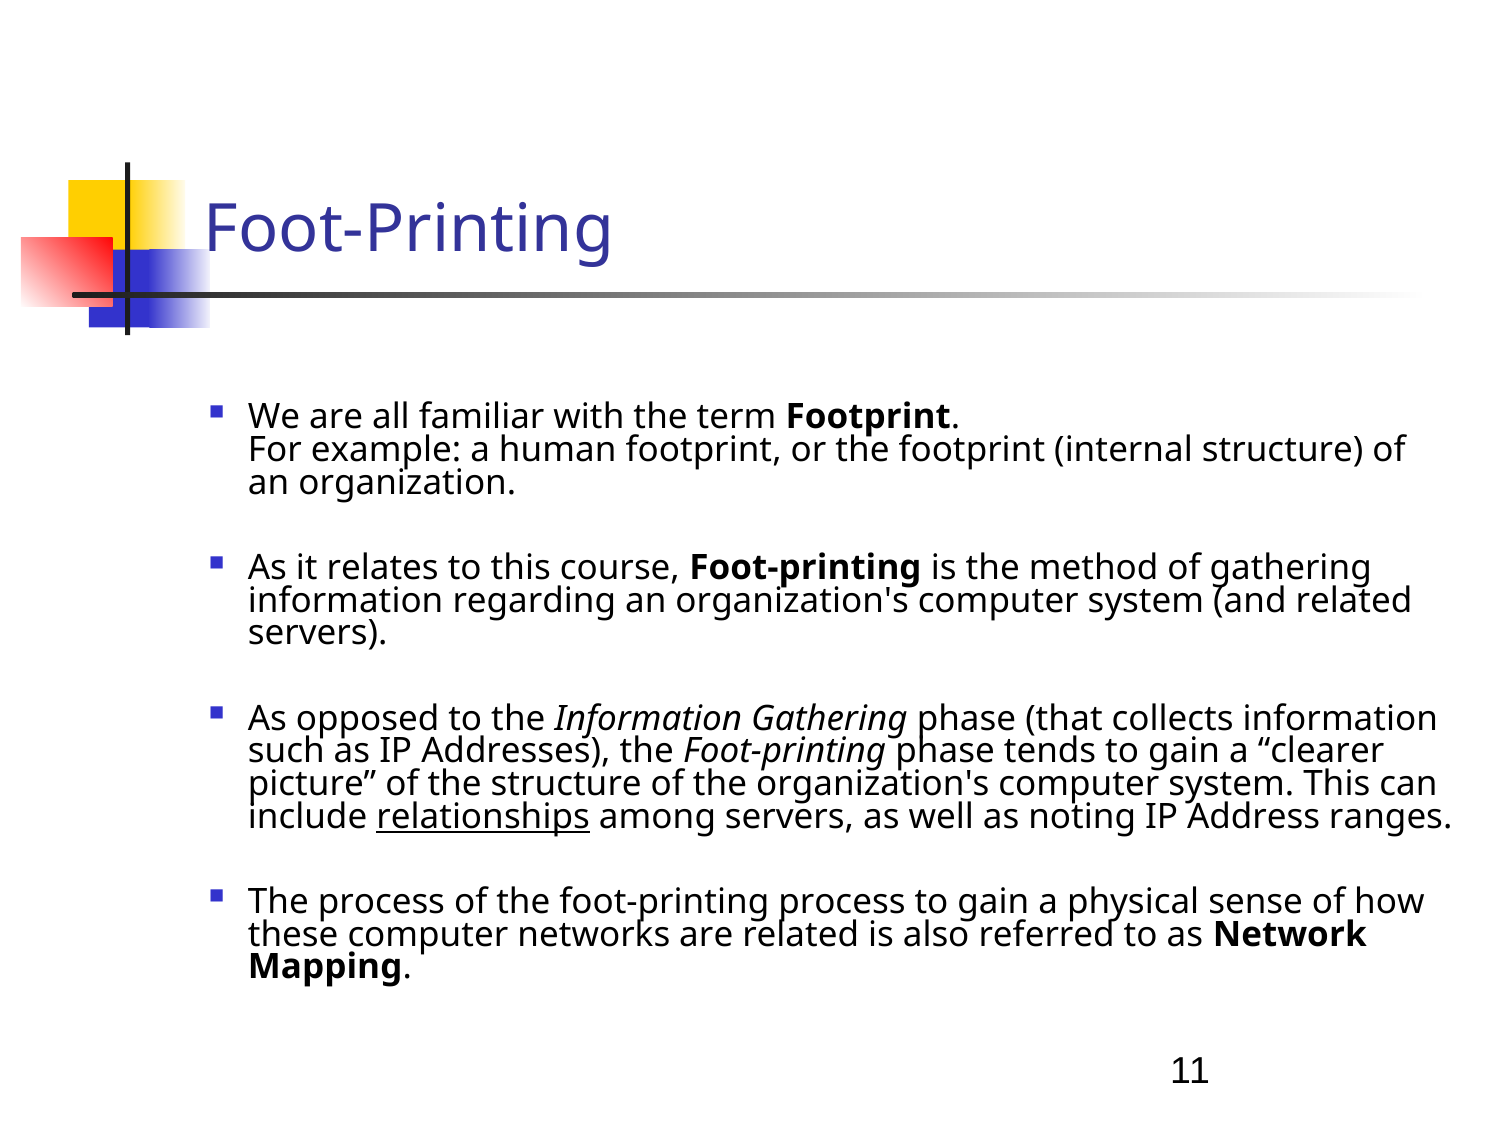

# Foot-Printing
We are all familiar with the term Footprint.
For example: a human footprint, or the footprint (internal structure) of an organization.
As it relates to this course, Foot-printing is the method of gathering information regarding an organization's computer system (and related servers).
As opposed to the Information Gathering phase (that collects information such as IP Addresses), the Foot-printing phase tends to gain a “clearer picture” of the structure of the organization's computer system. This can include relationships among servers, as well as noting IP Address ranges.
The process of the foot-printing process to gain a physical sense of how these computer networks are related is also referred to as Network Mapping.
11